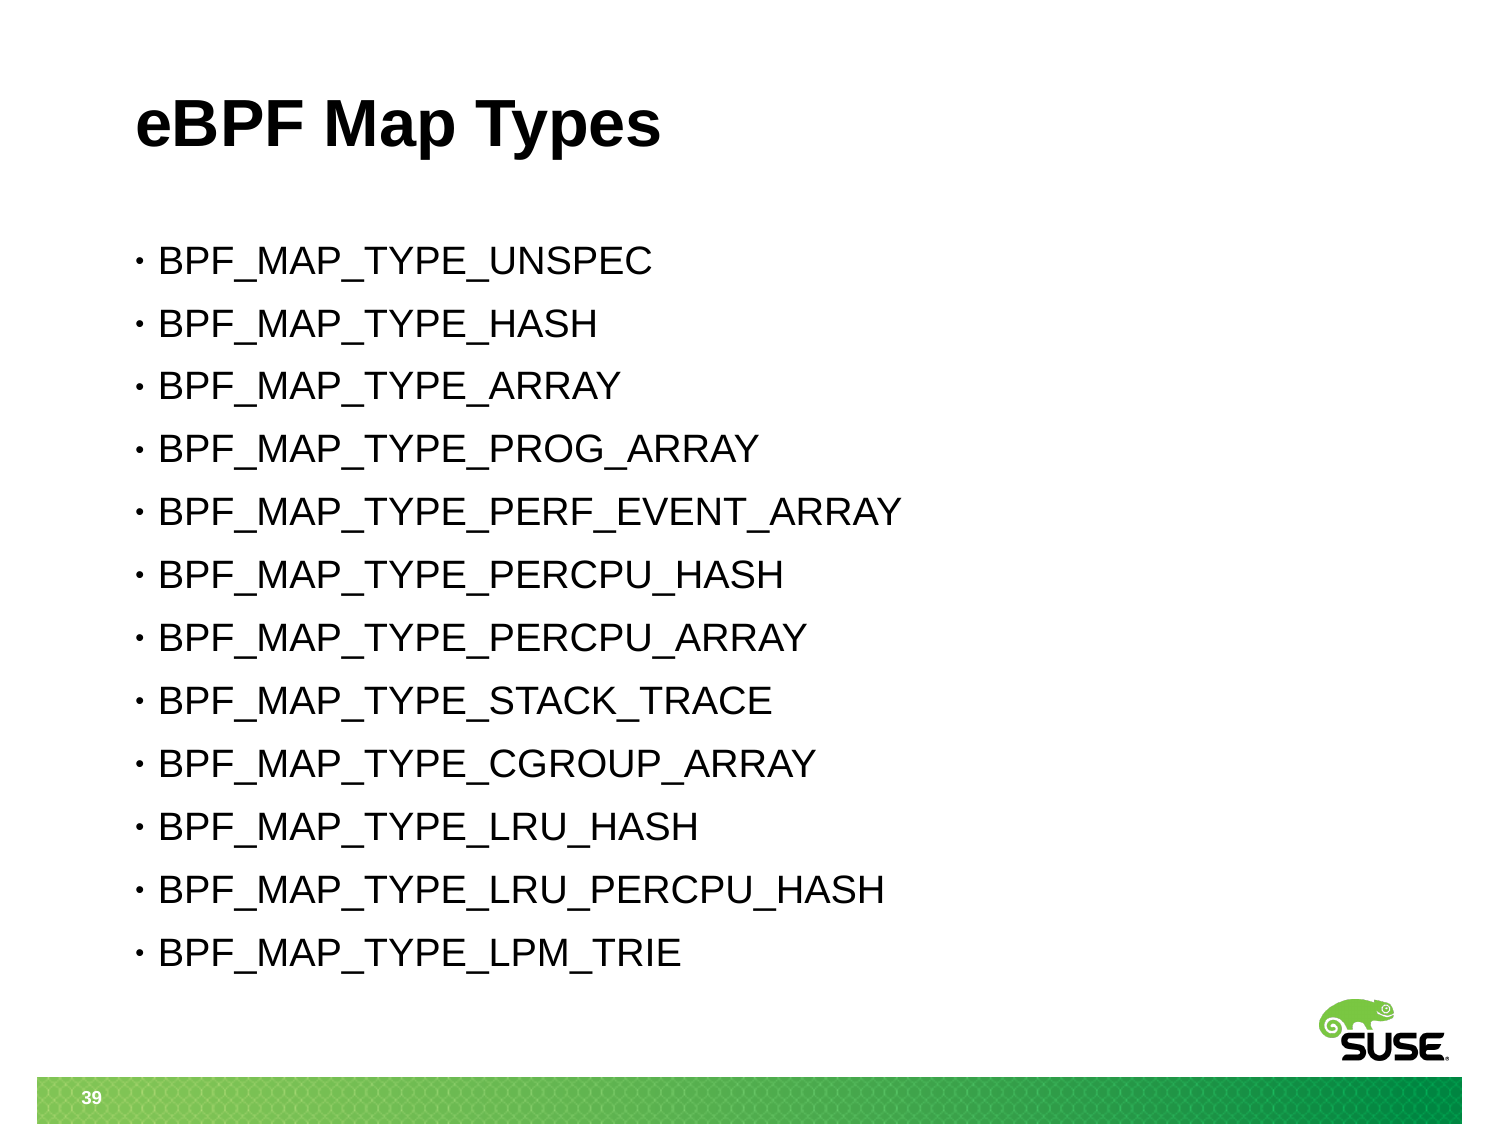

# eBPF Map Types
BPF_MAP_TYPE_UNSPEC
BPF_MAP_TYPE_HASH
BPF_MAP_TYPE_ARRAY
BPF_MAP_TYPE_PROG_ARRAY
BPF_MAP_TYPE_PERF_EVENT_ARRAY
BPF_MAP_TYPE_PERCPU_HASH
BPF_MAP_TYPE_PERCPU_ARRAY
BPF_MAP_TYPE_STACK_TRACE
BPF_MAP_TYPE_CGROUP_ARRAY
BPF_MAP_TYPE_LRU_HASH
BPF_MAP_TYPE_LRU_PERCPU_HASH
BPF_MAP_TYPE_LPM_TRIE